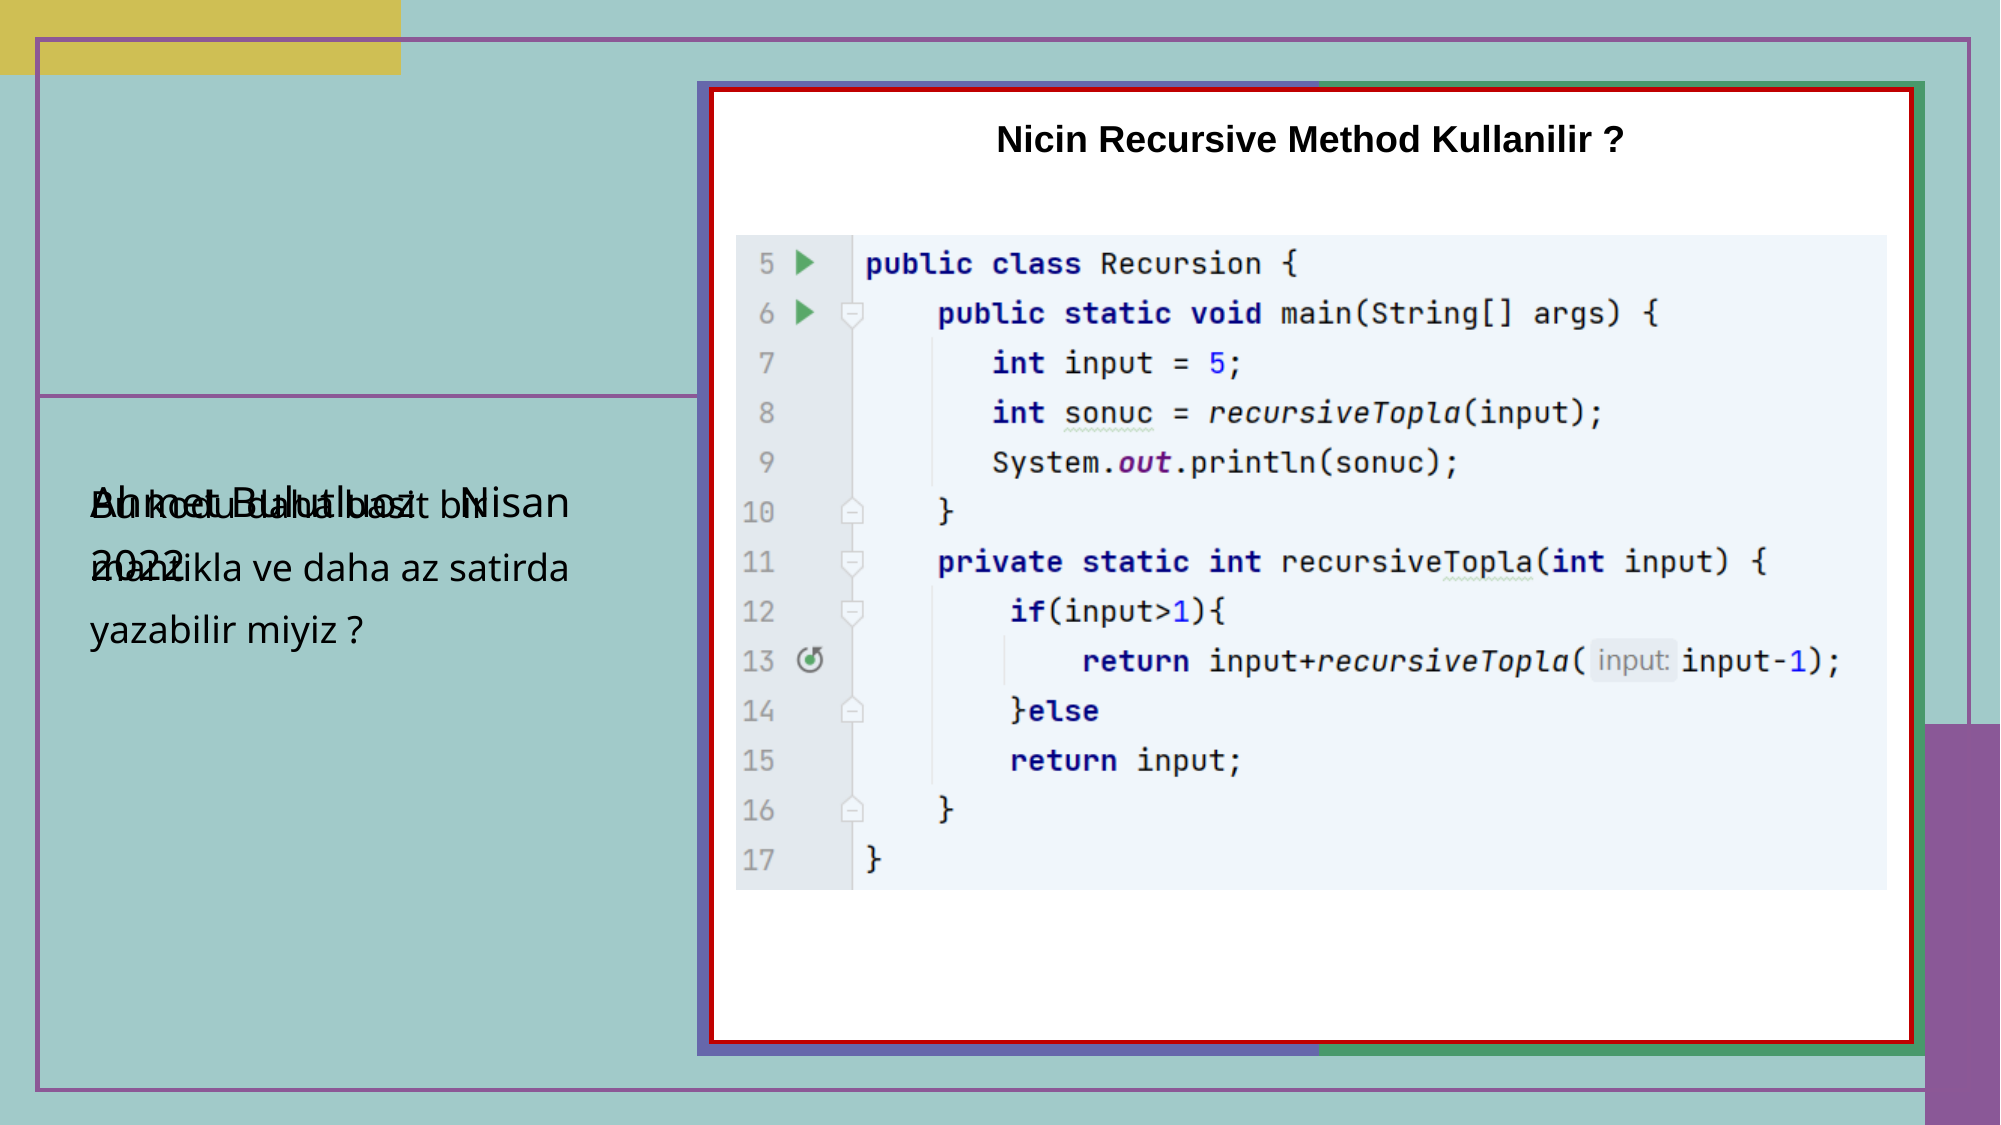

Nicin Recursive Method Kullanilir ?
RECURSIVE (OZYINELEMELI) METHOD
# Bu kodu daha basit bir mantikla ve daha az satirda yazabilir miyiz ?
Ahmet Bulutluoz Nisan 2022